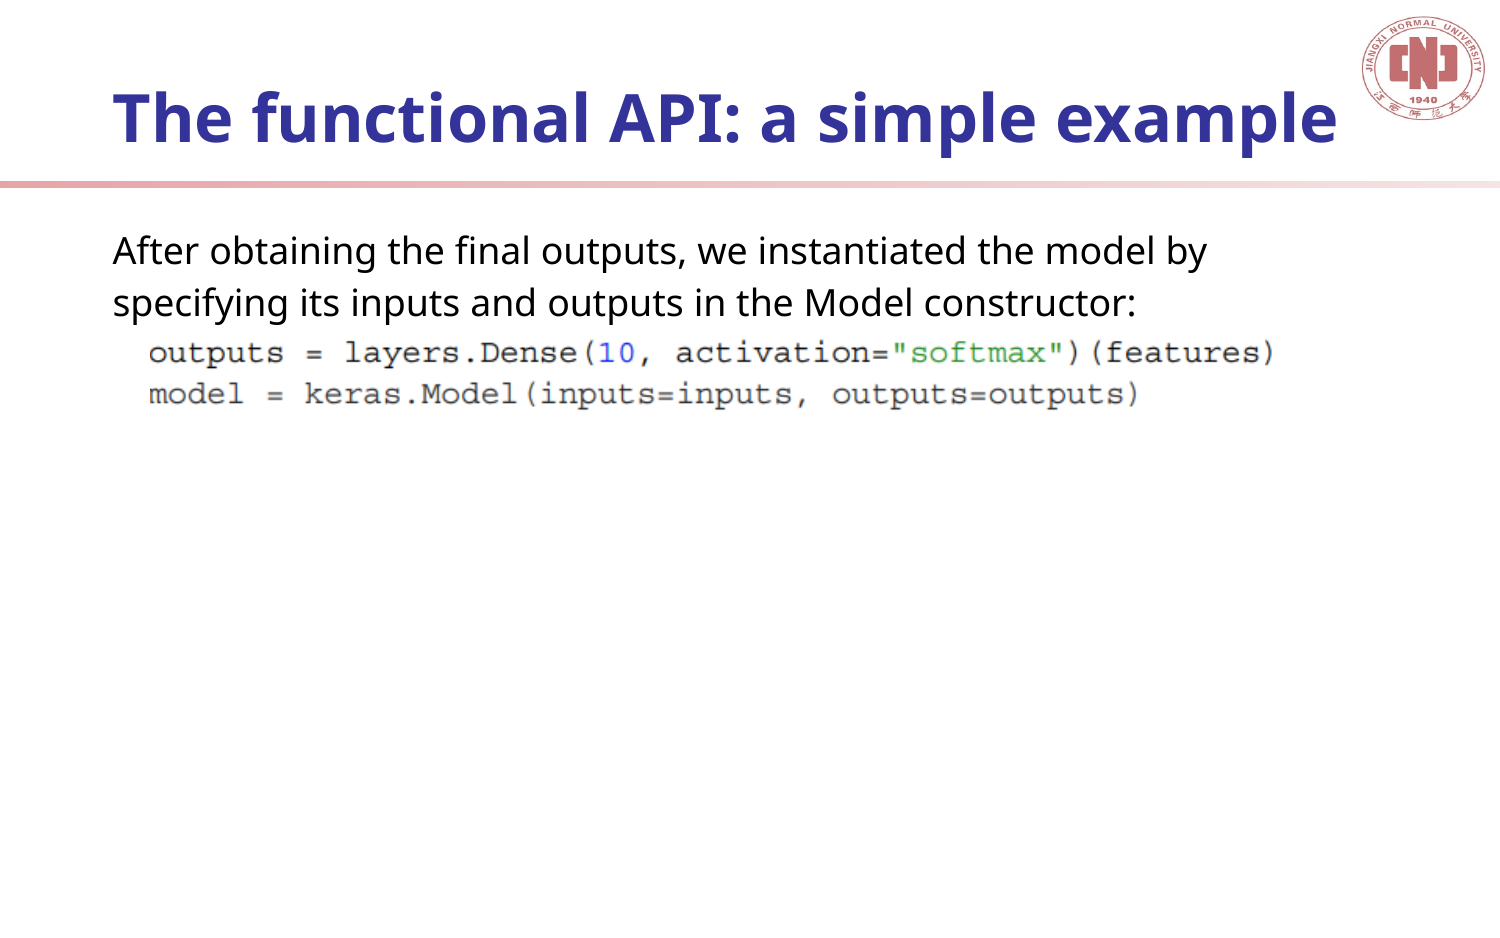

The functional API: a simple example
# After obtaining the final outputs, we instantiated the model by specifying its inputs and outputs in the Model constructor: